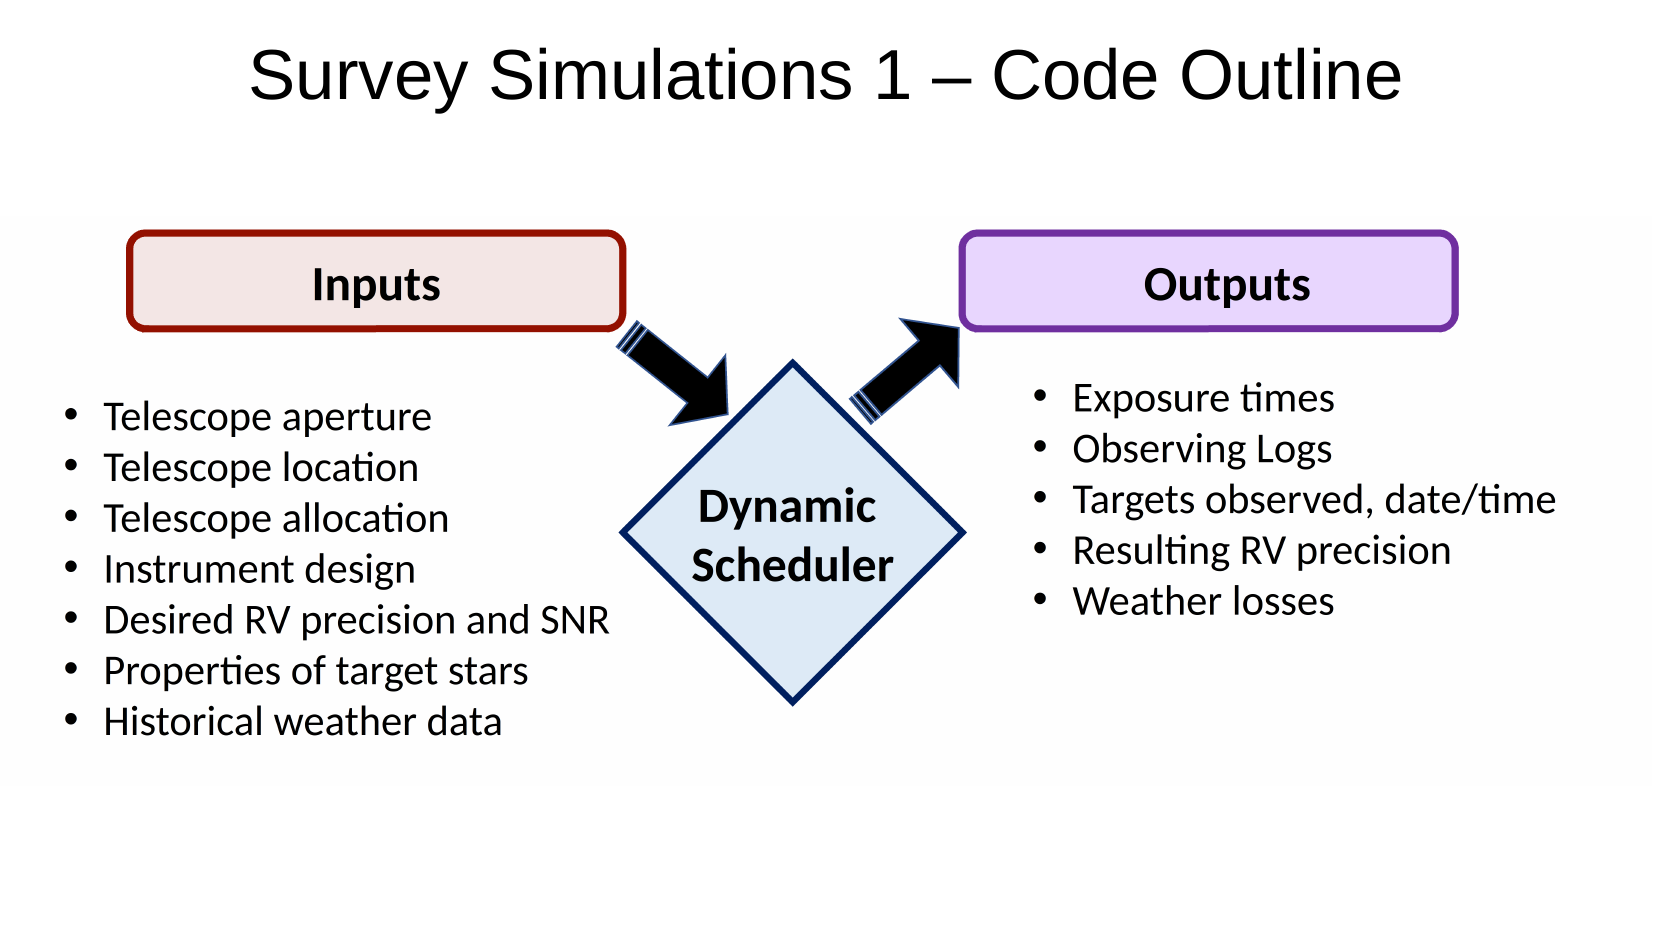

# Survey Simulations 1 – Code Outline